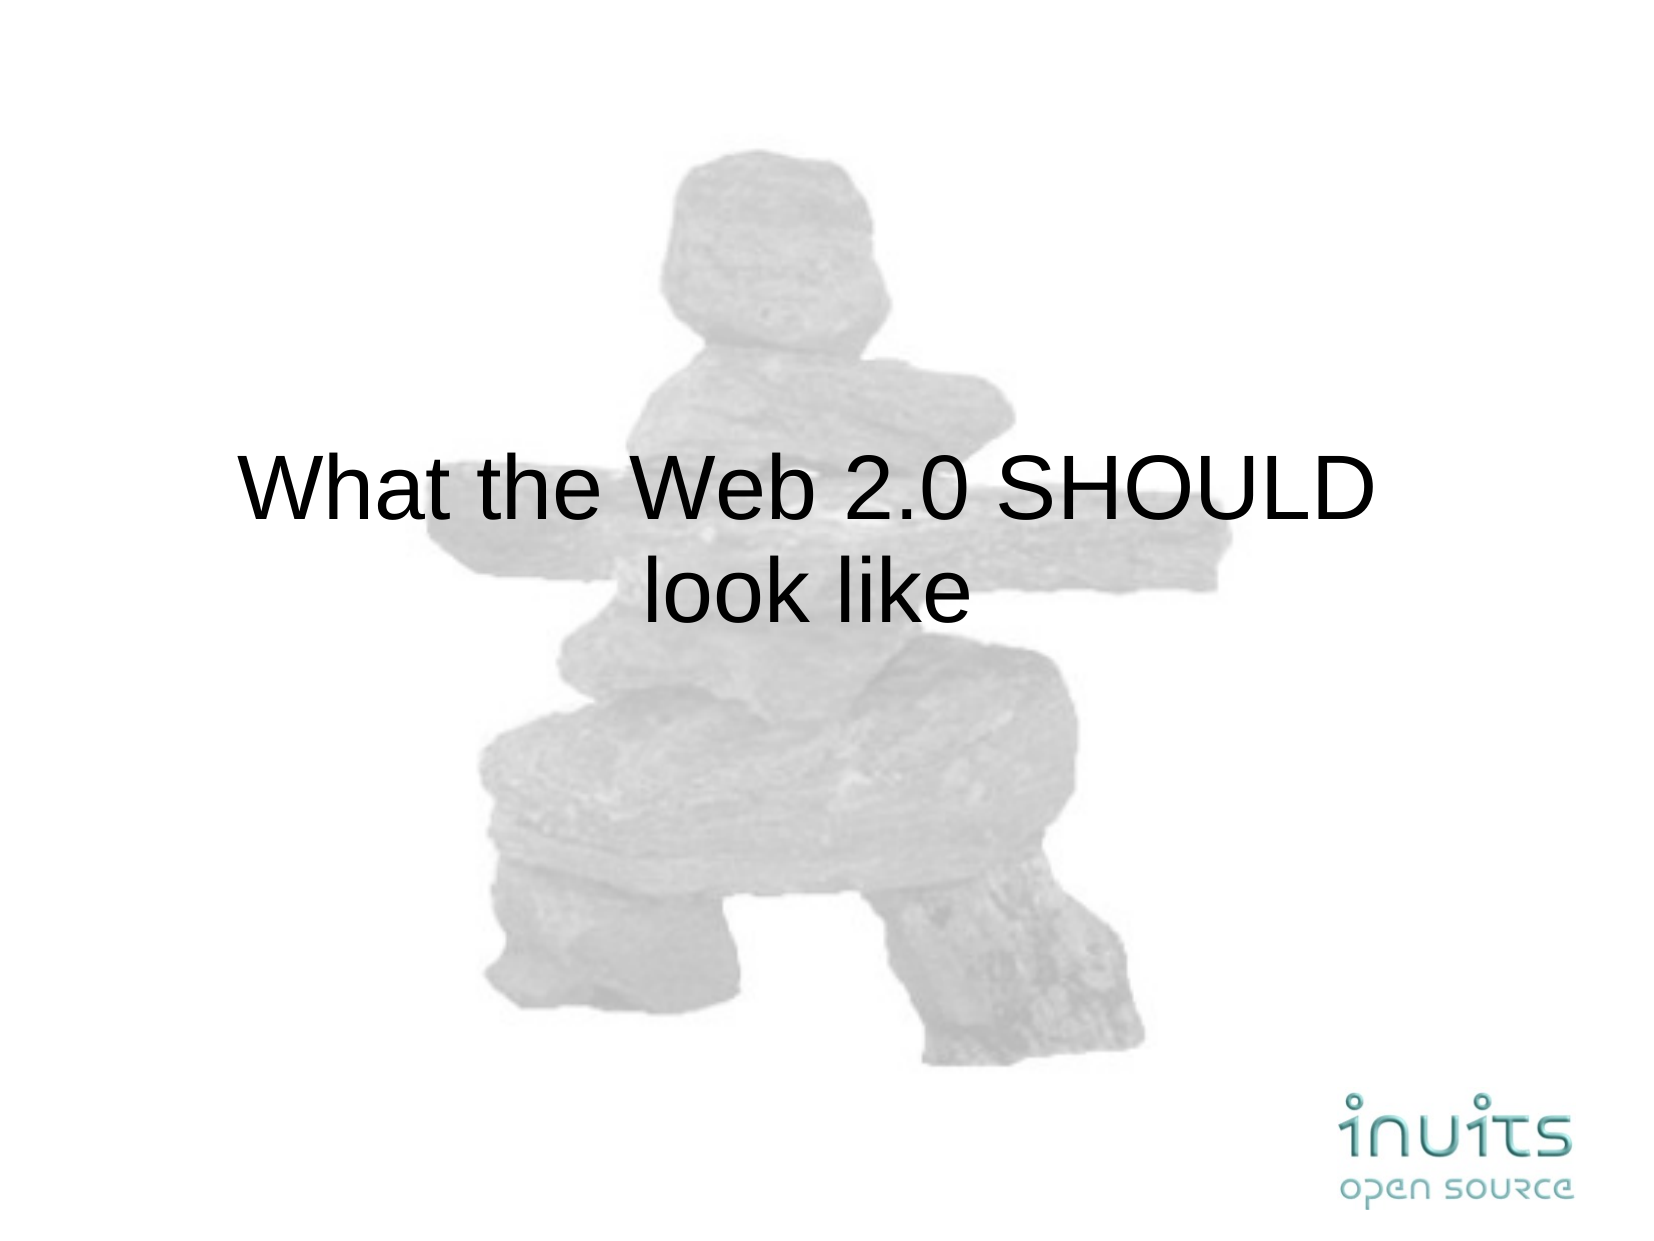

# What the Web 2.0 SHOULD look like